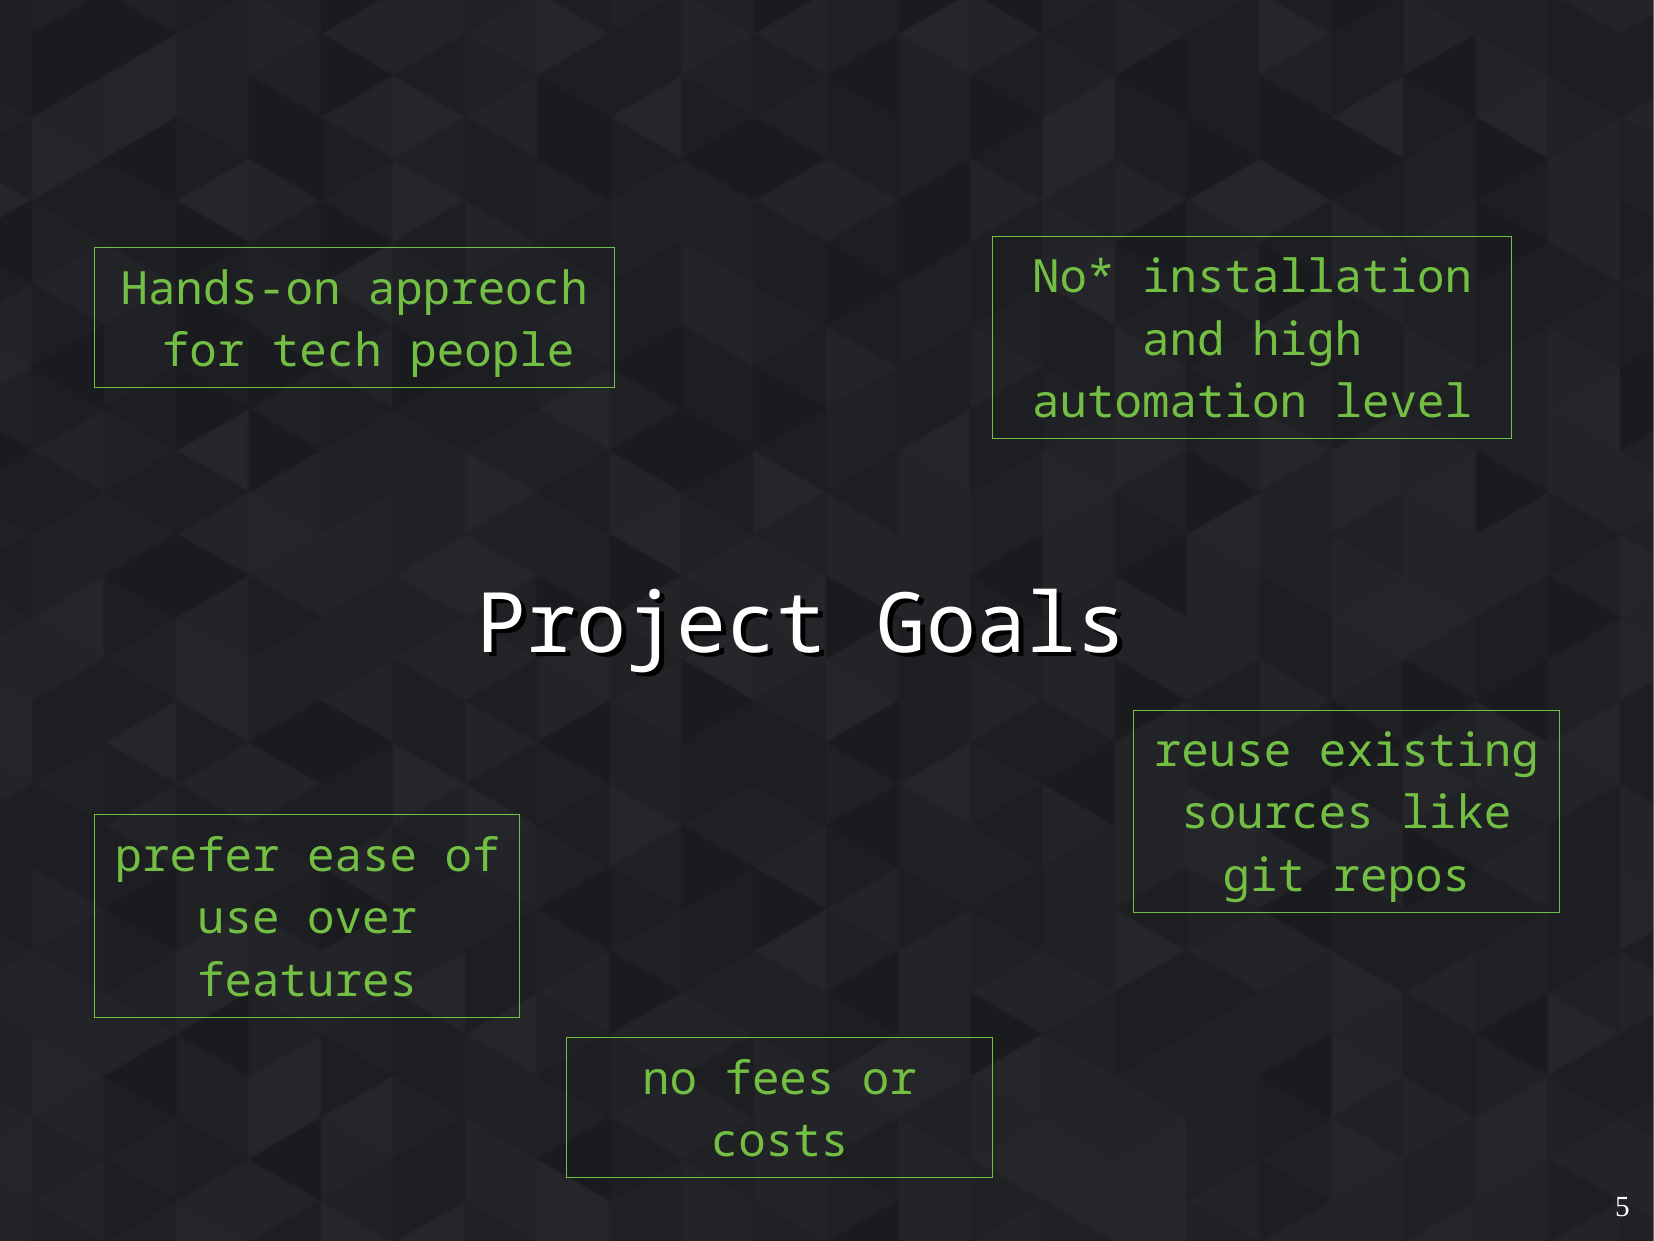

No* installation and high automation level
Hands-on appreoch
 for tech people
# Project Goals
reuse existing sources like git repos
prefer ease of use over features
no fees or costs
5